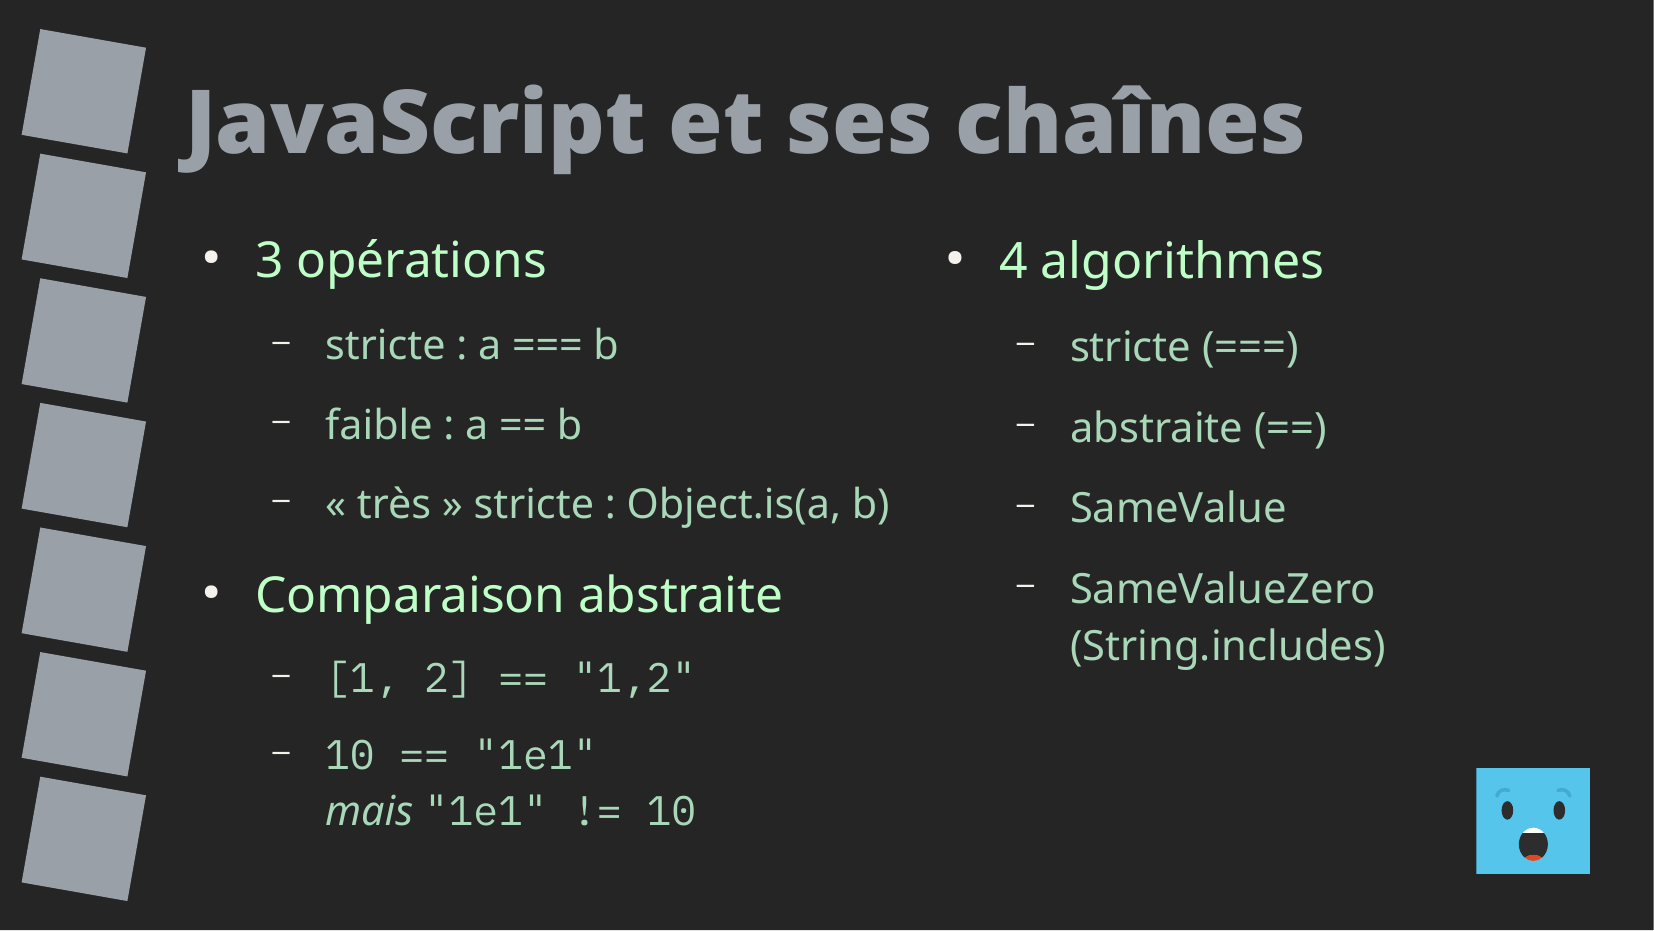

# JavaScript et ses chaînes
3 opérations
stricte : a === b
faible : a == b
« très » stricte : Object.is(a, b)
Comparaison abstraite
[1, 2] == "1,2"
10 == "1e1"
mais "1e1" != 10
4 algorithmes
stricte (===)
abstraite (==)
SameValue
SameValueZero (String.includes)